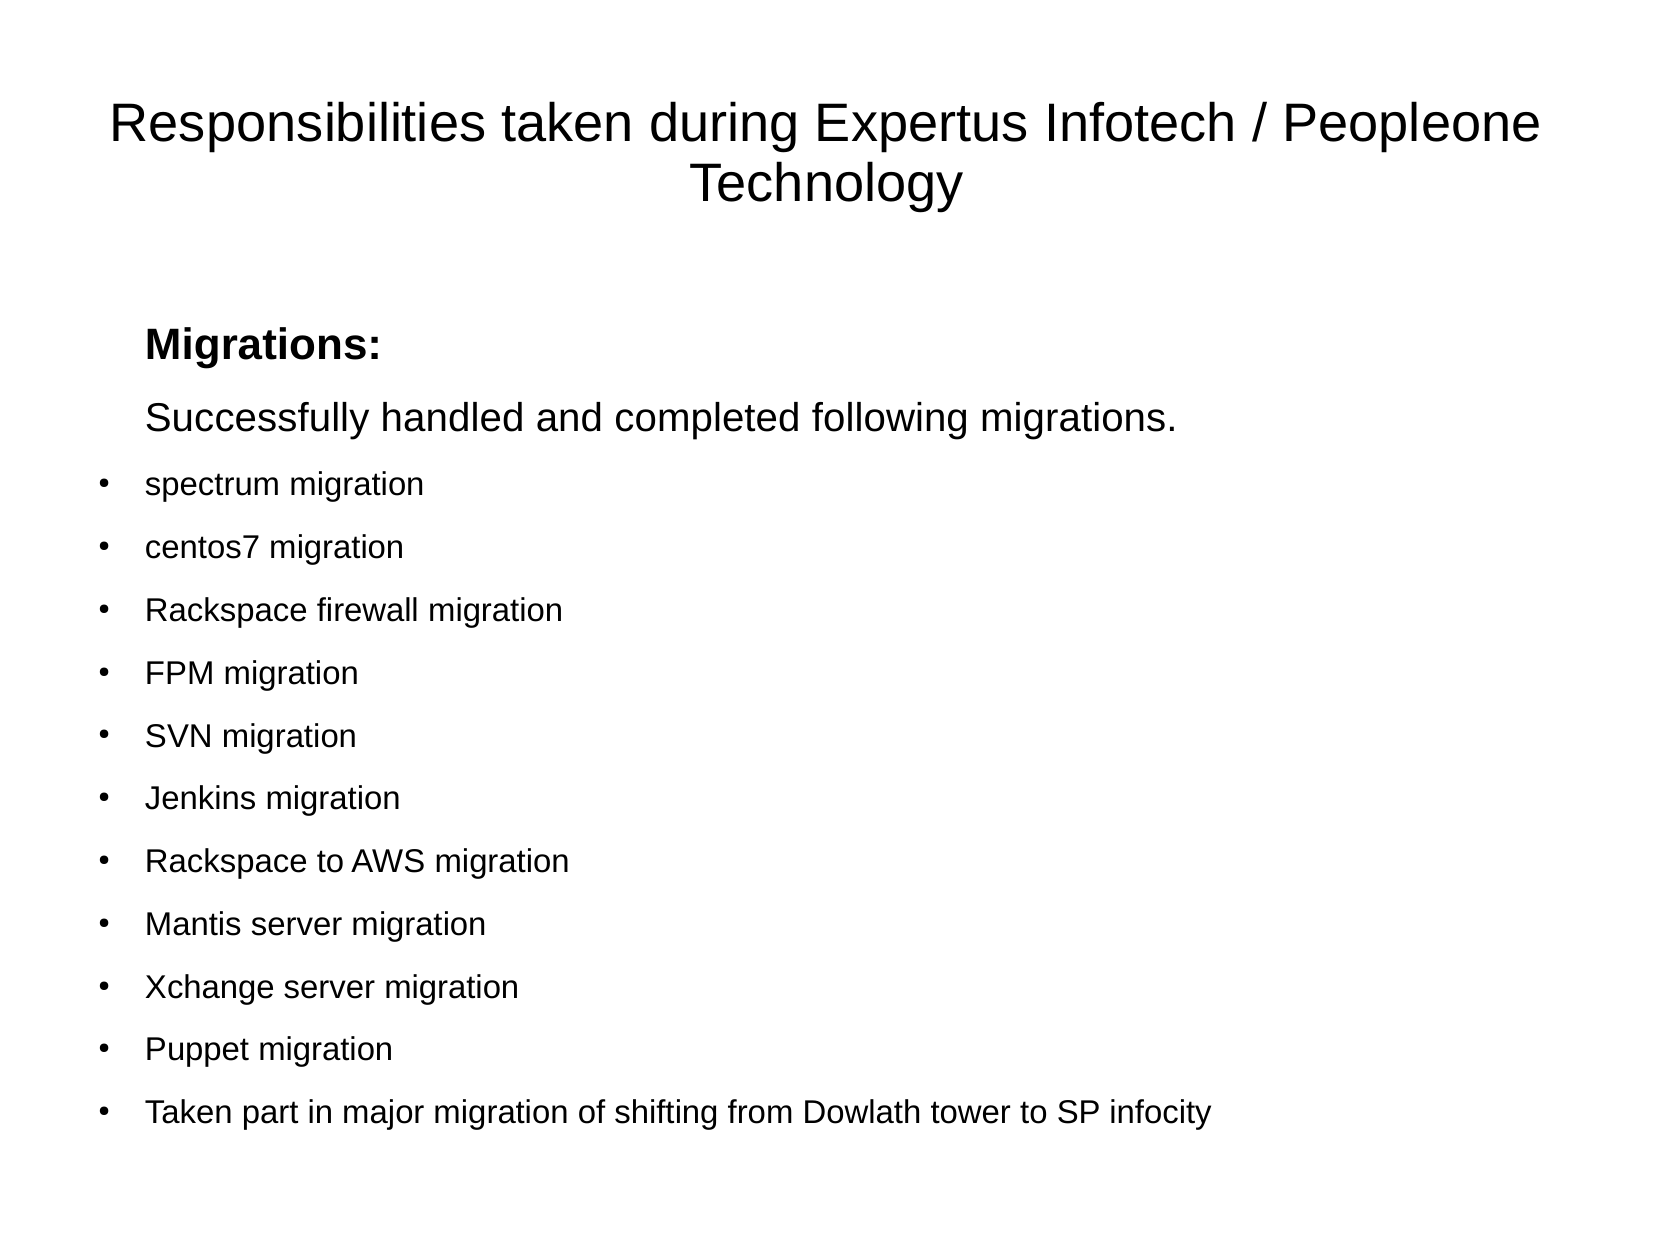

# Responsibilities taken during Expertus Infotech / Peopleone Technology
Migrations:
Successfully handled and completed following migrations.
spectrum migration
centos7 migration
Rackspace firewall migration
FPM migration
SVN migration
Jenkins migration
Rackspace to AWS migration
Mantis server migration
Xchange server migration
Puppet migration
Taken part in major migration of shifting from Dowlath tower to SP infocity